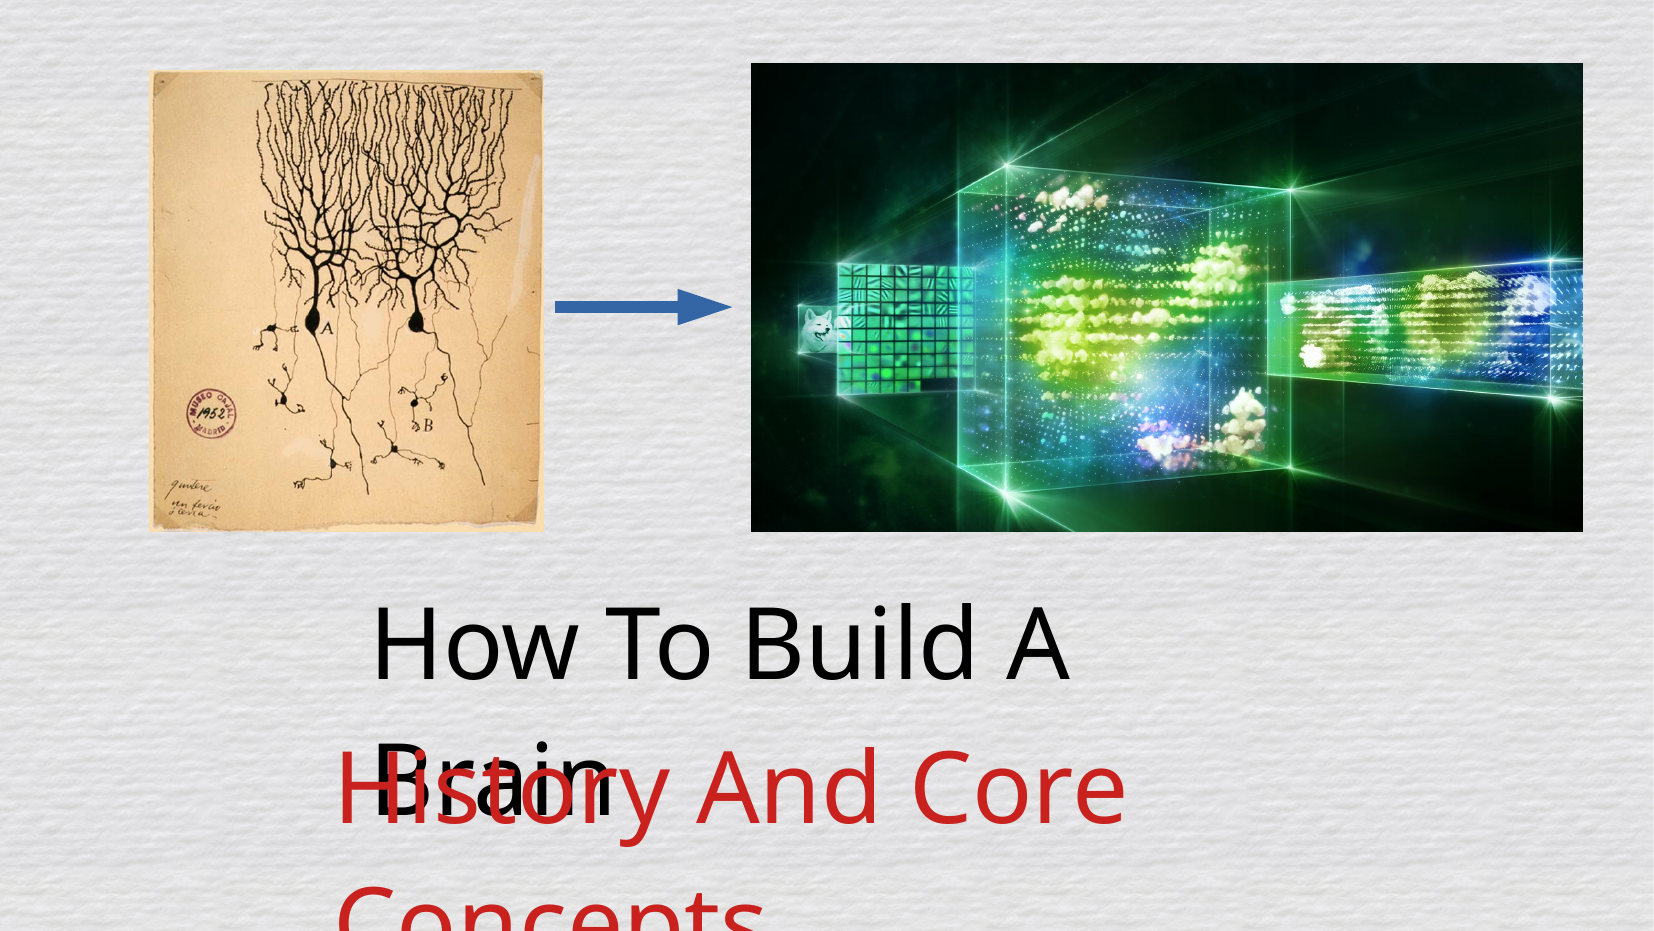

How To Build A Brain
History And Core Concepts